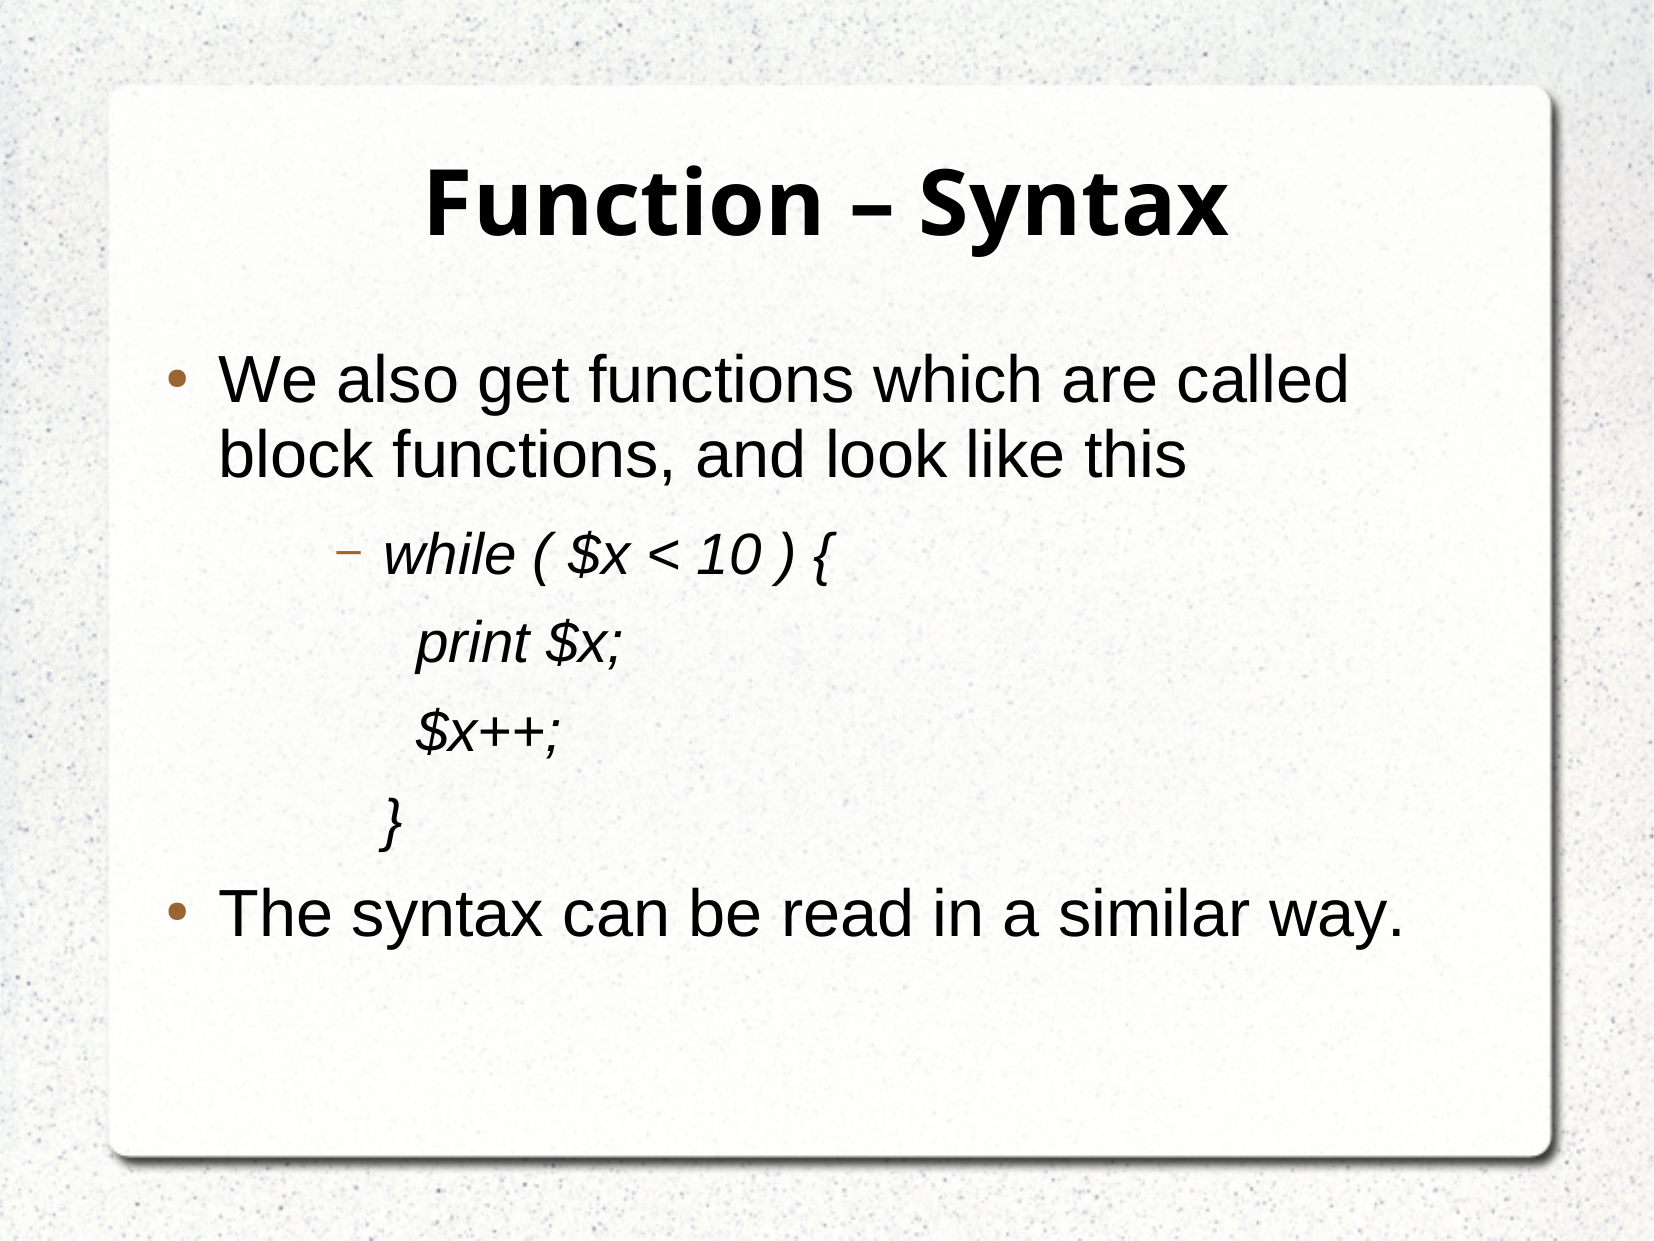

# Function – Syntax
We also get functions which are called block functions, and look like this
while ( $x < 10 ) {
 print $x;
 $x++;
}
The syntax can be read in a similar way.